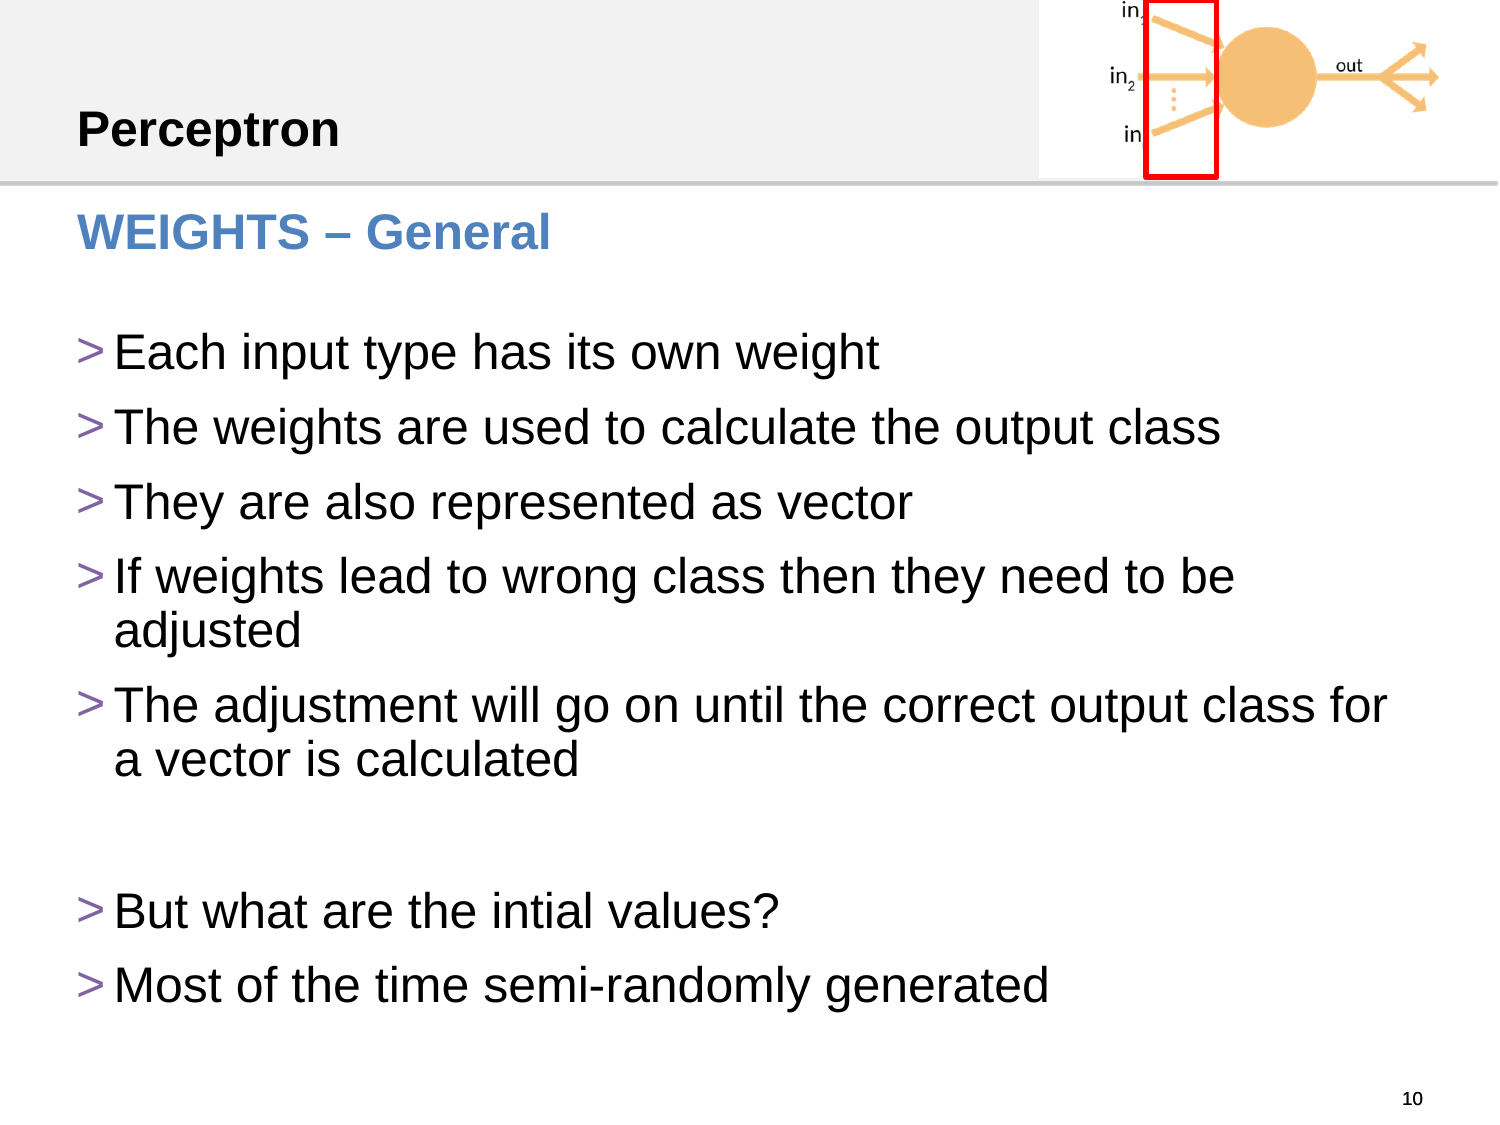

Perceptron
WEIGHTS – General
# Each input type has its own weight
The weights are used to calculate the output class
They are also represented as vector
If weights lead to wrong class then they need to be adjusted
The adjustment will go on until the correct output class for a vector is calculated
But what are the intial values?
Most of the time semi-randomly generated